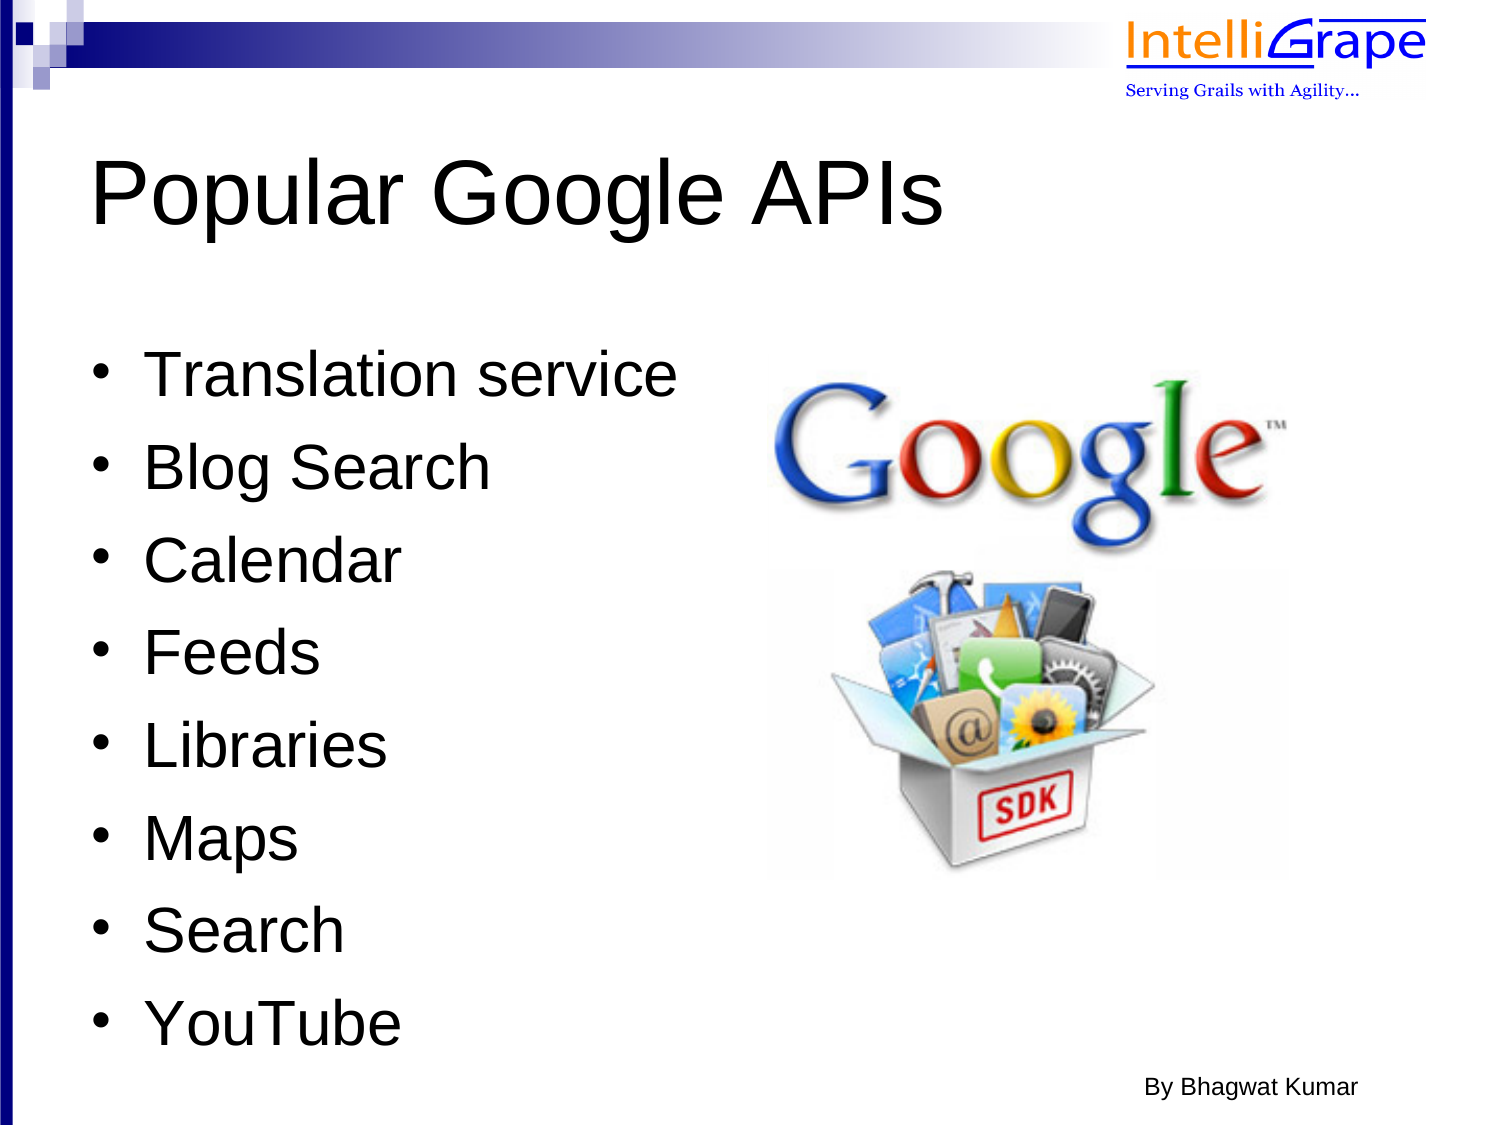

# Popular Google APIs
Translation service
Blog Search
Calendar
Feeds
Libraries
Maps
Search
YouTube